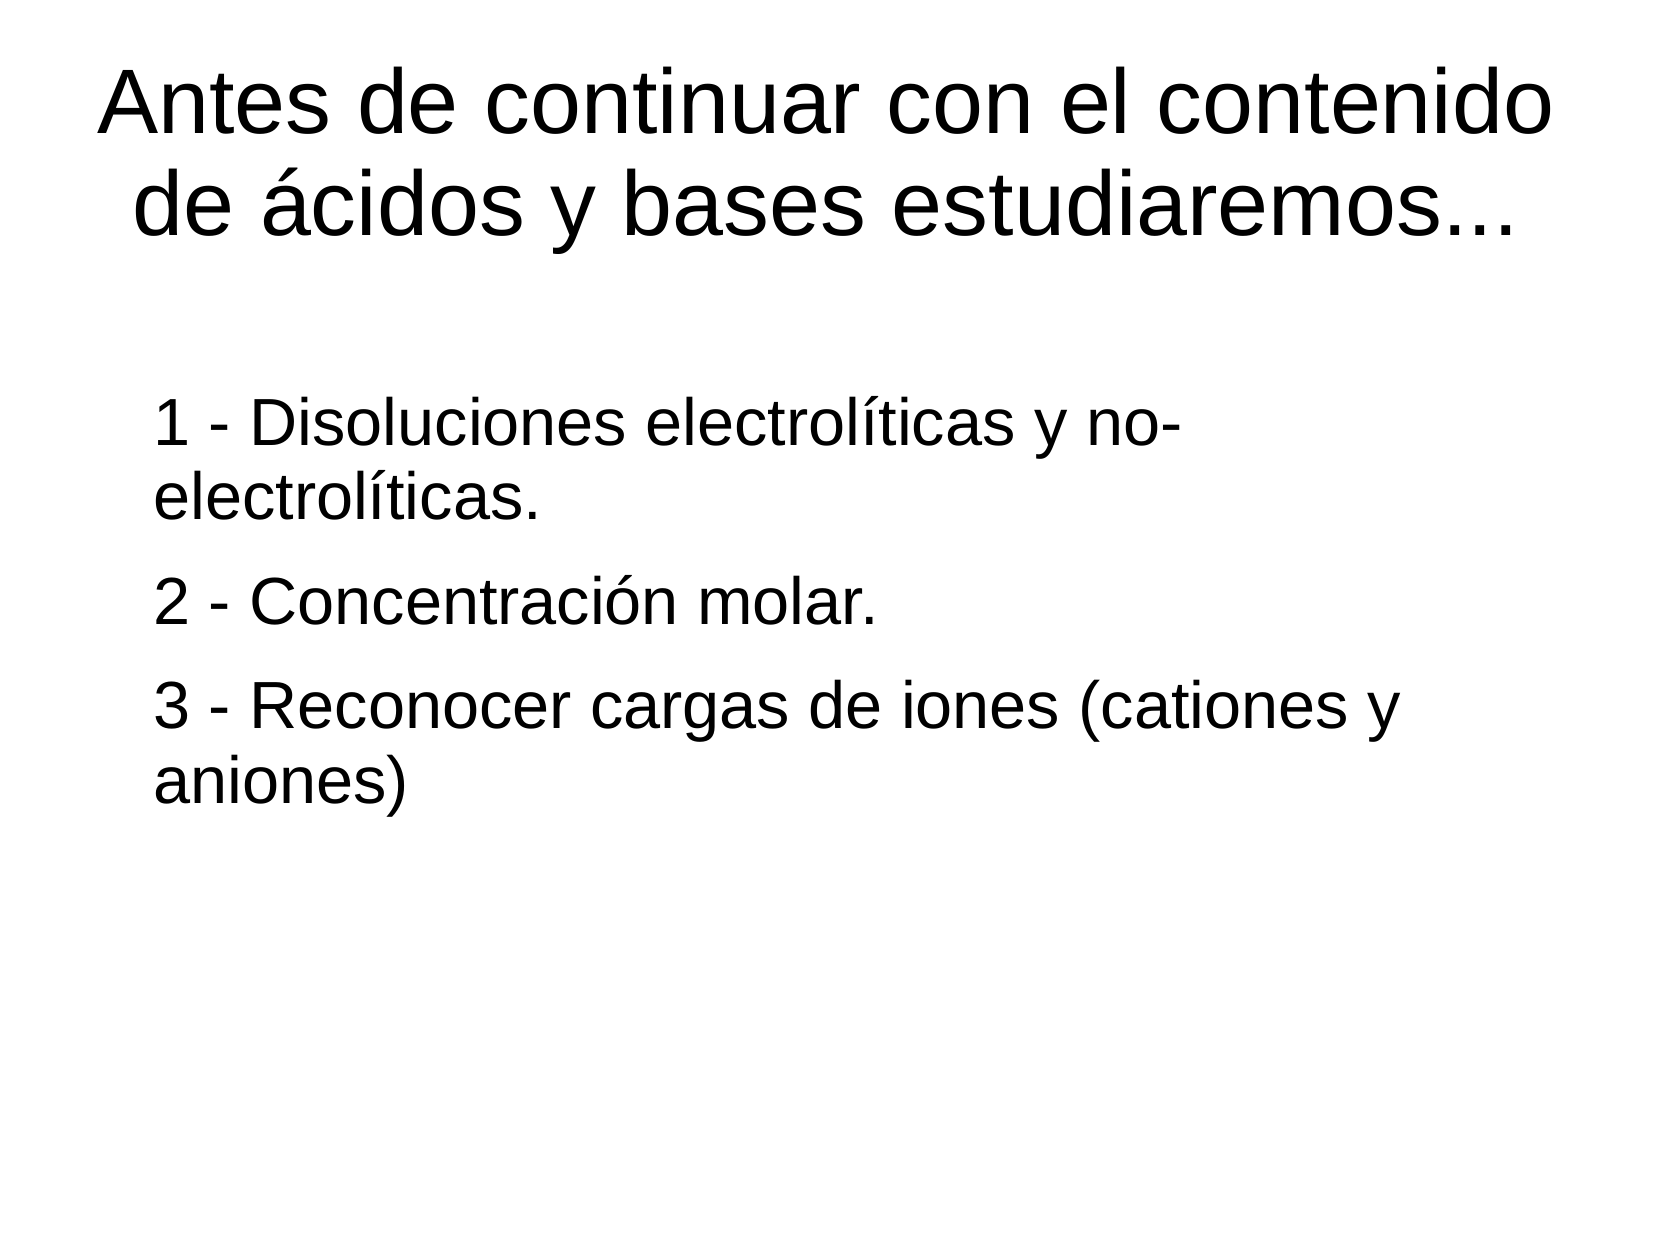

# Antes de continuar con el contenido de ácidos y bases estudiaremos...
1 - Disoluciones electrolíticas y no-electrolíticas.
2 - Concentración molar.
3 - Reconocer cargas de iones (cationes y aniones)